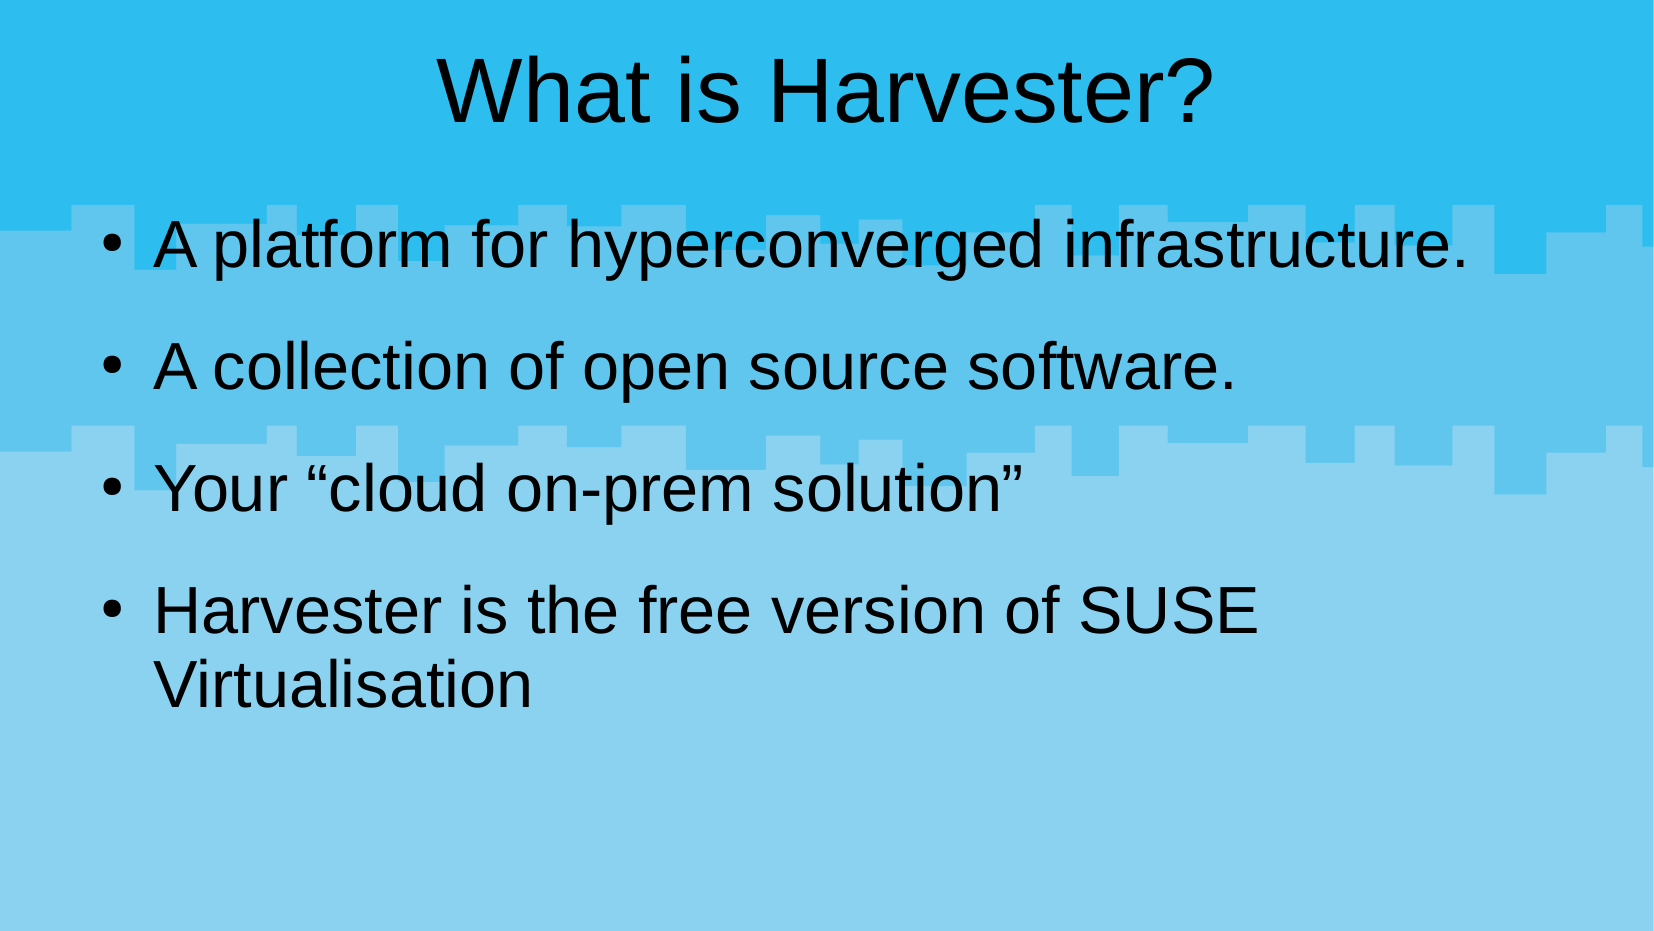

# What is Harvester?
A platform for hyperconverged infrastructure.
A collection of open source software.
Your “cloud on-prem solution”
Harvester is the free version of SUSE Virtualisation